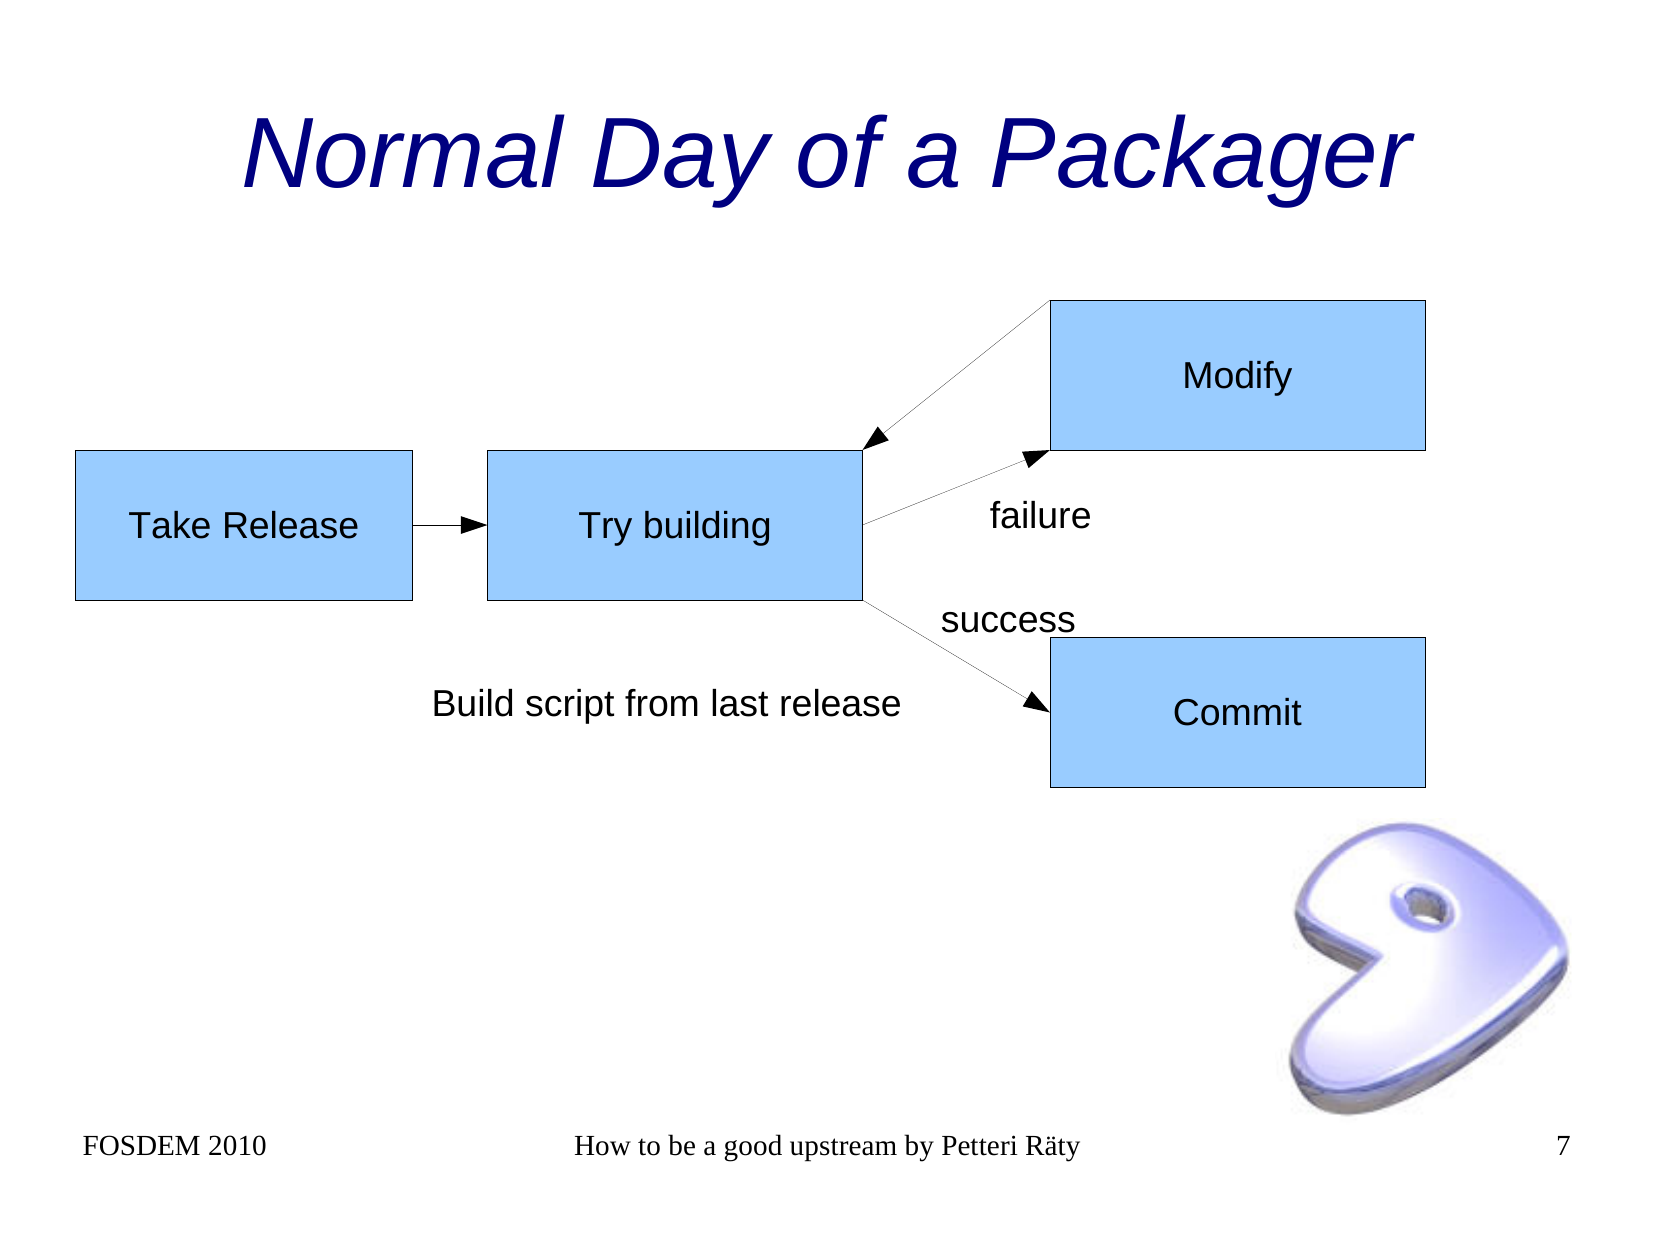

# Normal Day of a Packager
Modify
Take Release
Try building
failure
success
Commit
Build script from last release
7